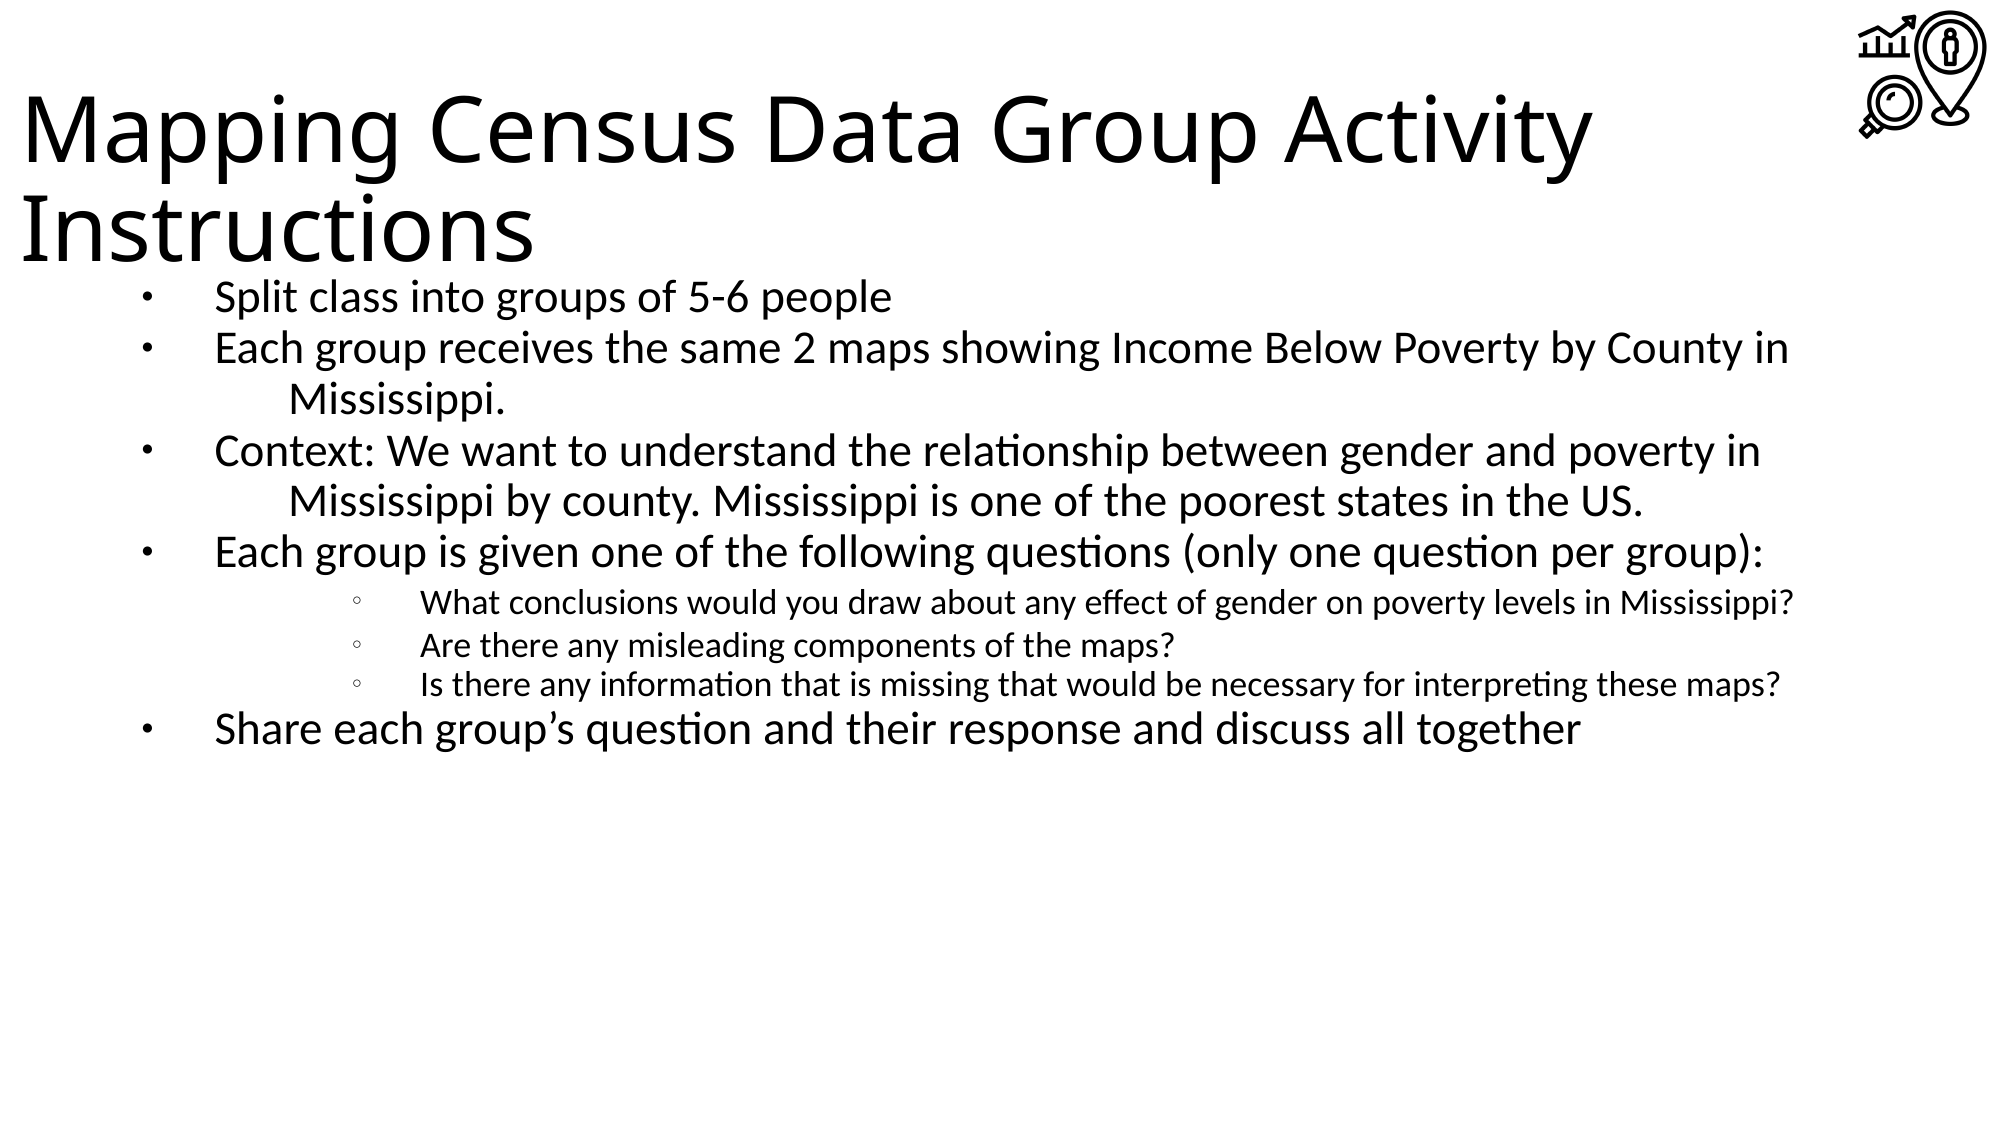

# Mapping Census Data Group Activity Instructions
Split class into groups of 5-6 people
Each group receives the same 2 maps showing Income Below Poverty by County in Mississippi.
Context: We want to understand the relationship between gender and poverty in Mississippi by county. Mississippi is one of the poorest states in the US.
Each group is given one of the following questions (only one question per group):
What conclusions would you draw about any effect of gender on poverty levels in Mississippi?
Are there any misleading components of the maps?
Is there any information that is missing that would be necessary for interpreting these maps?
Share each group’s question and their response and discuss all together